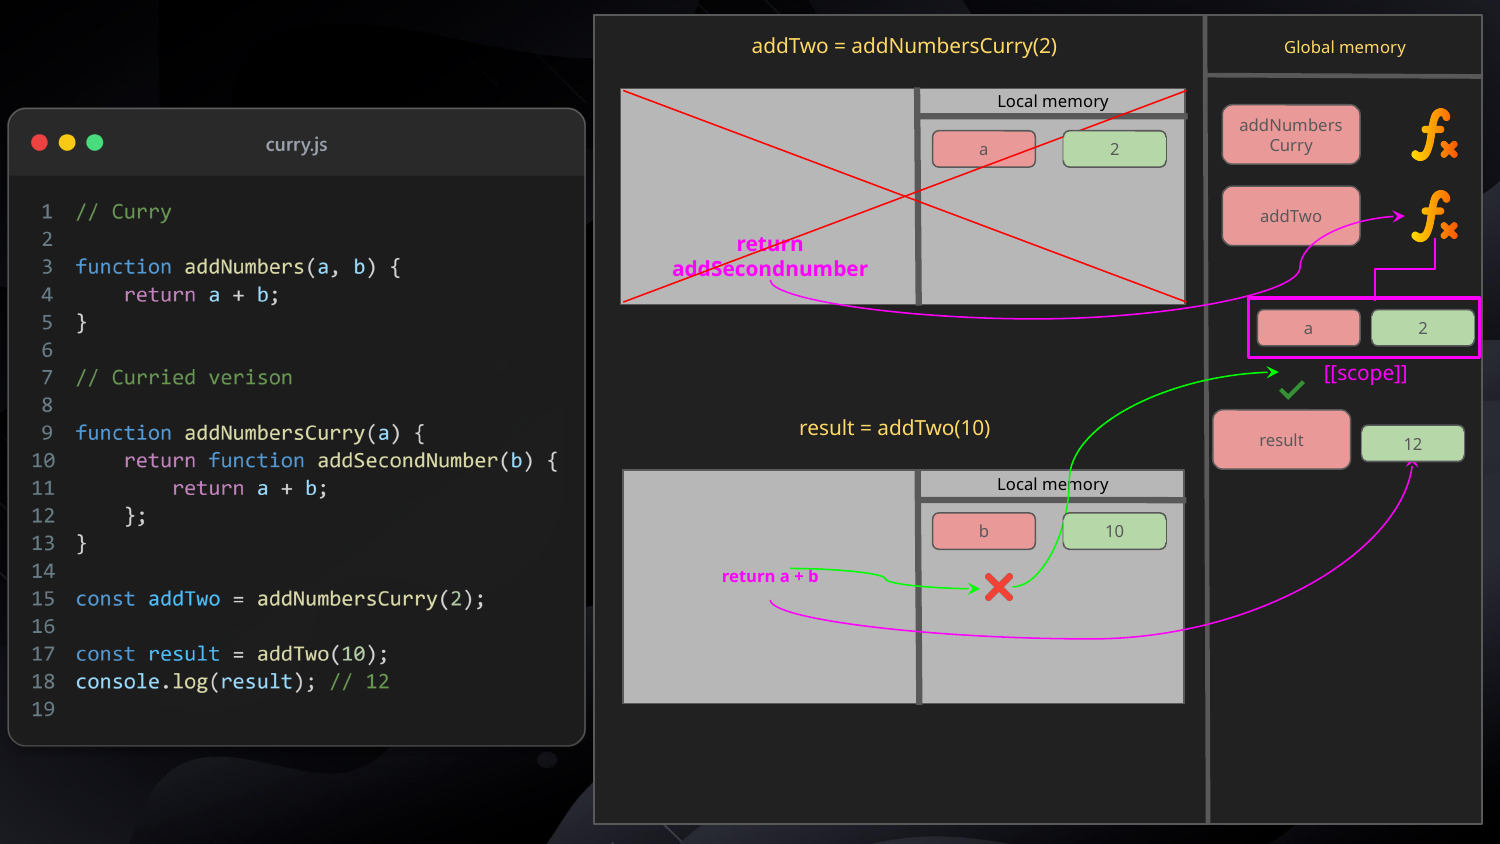

Global memory
addTwo = addNumbersCurry(2)
Local memory
addNumbersCurry
a
2
addTwo
return addSecondnumber
a
2
[[scope]]
result = addTwo(10)
result
12
Local memory
b
10
return a + b